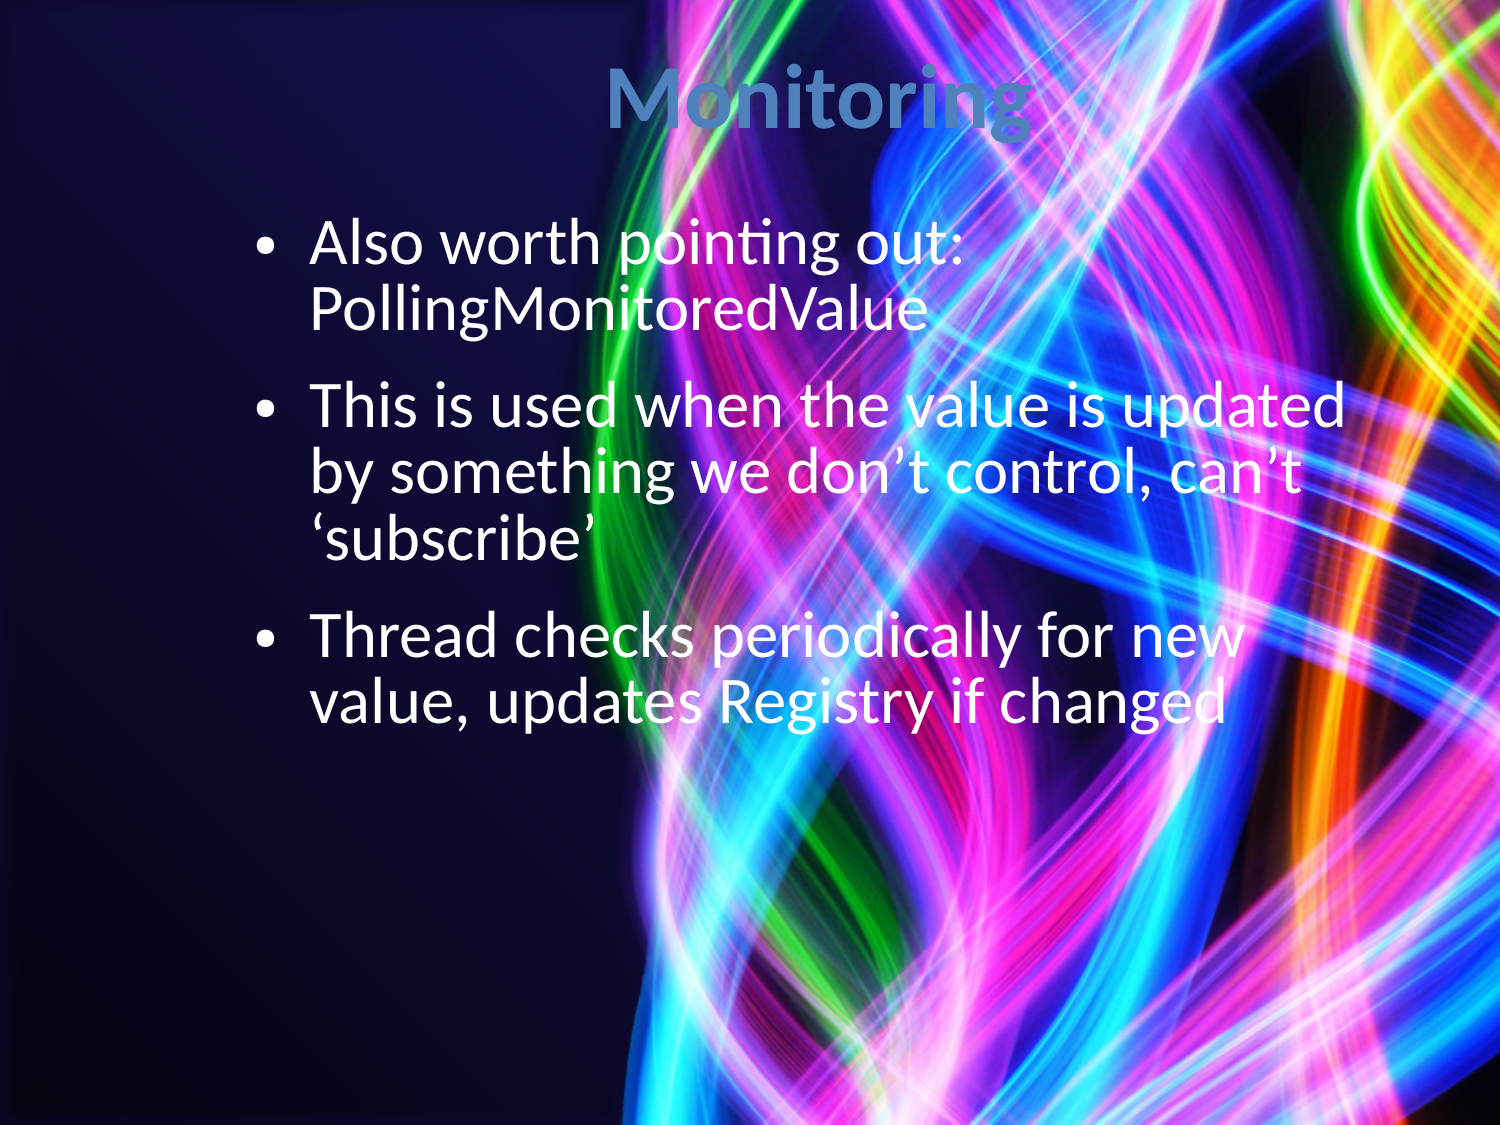

# Monitoring
Also worth pointing out: PollingMonitoredValue
This is used when the value is updated by something we don’t control, can’t ‘subscribe’
Thread checks periodically for new value, updates Registry if changed